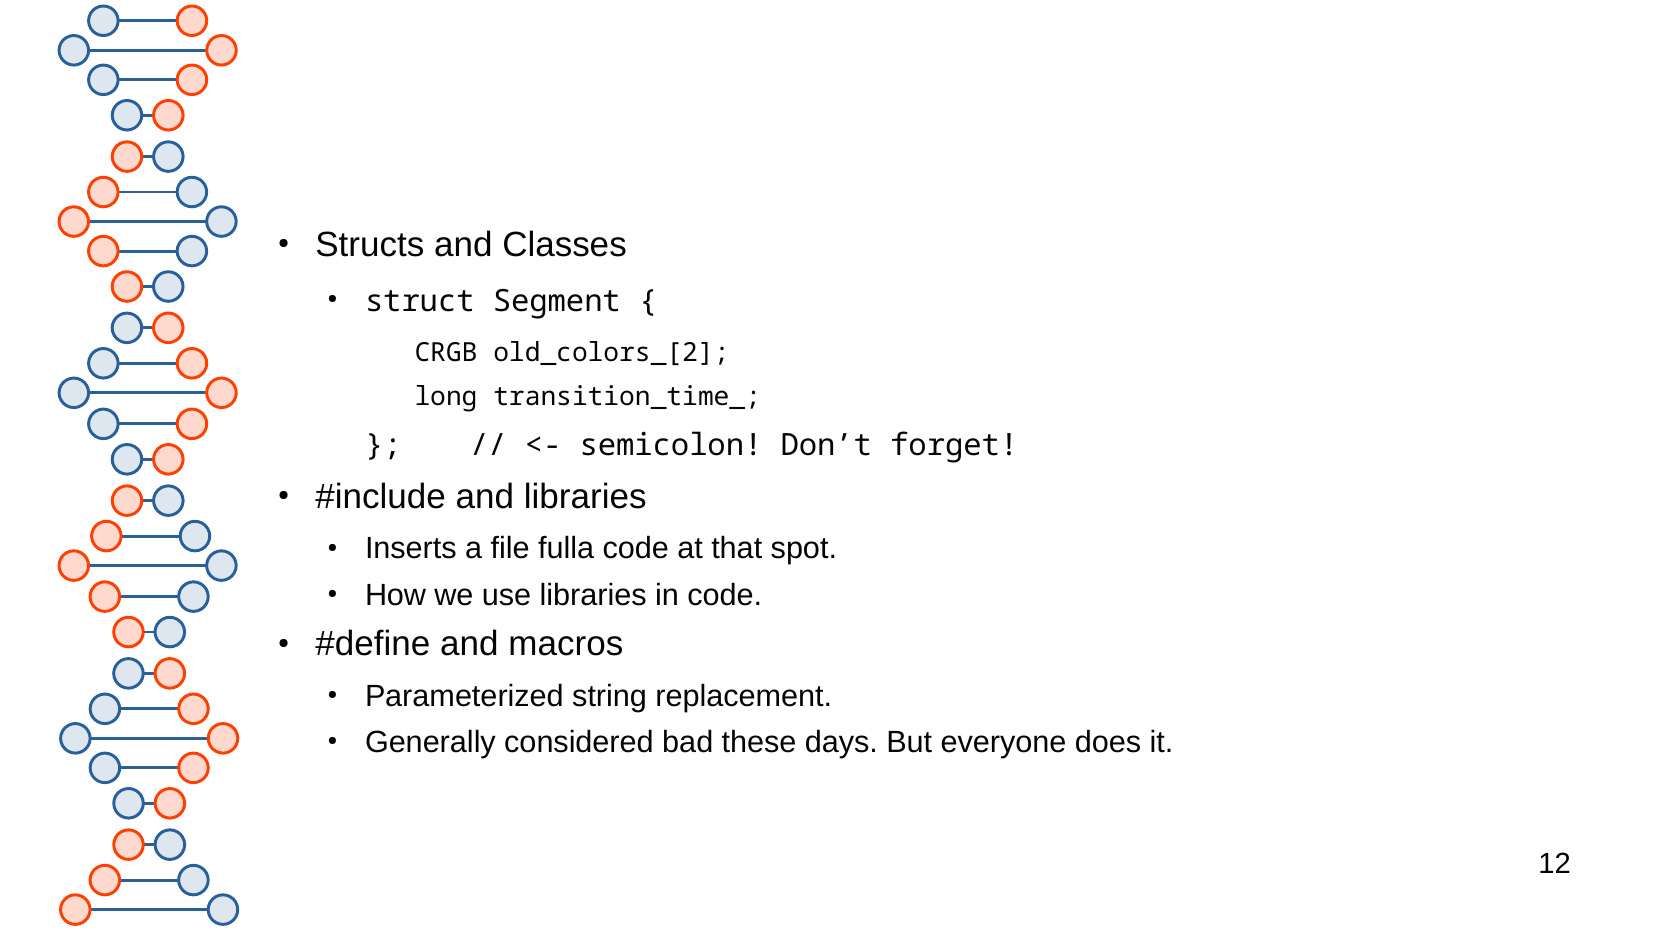

#
Structs and Classes
struct Segment {
CRGB old_colors_[2];
long transition_time_;
};		// <- semicolon! Don’t forget!
#include and libraries
Inserts a file fulla code at that spot.
How we use libraries in code.
#define and macros
Parameterized string replacement.
Generally considered bad these days. But everyone does it.
12